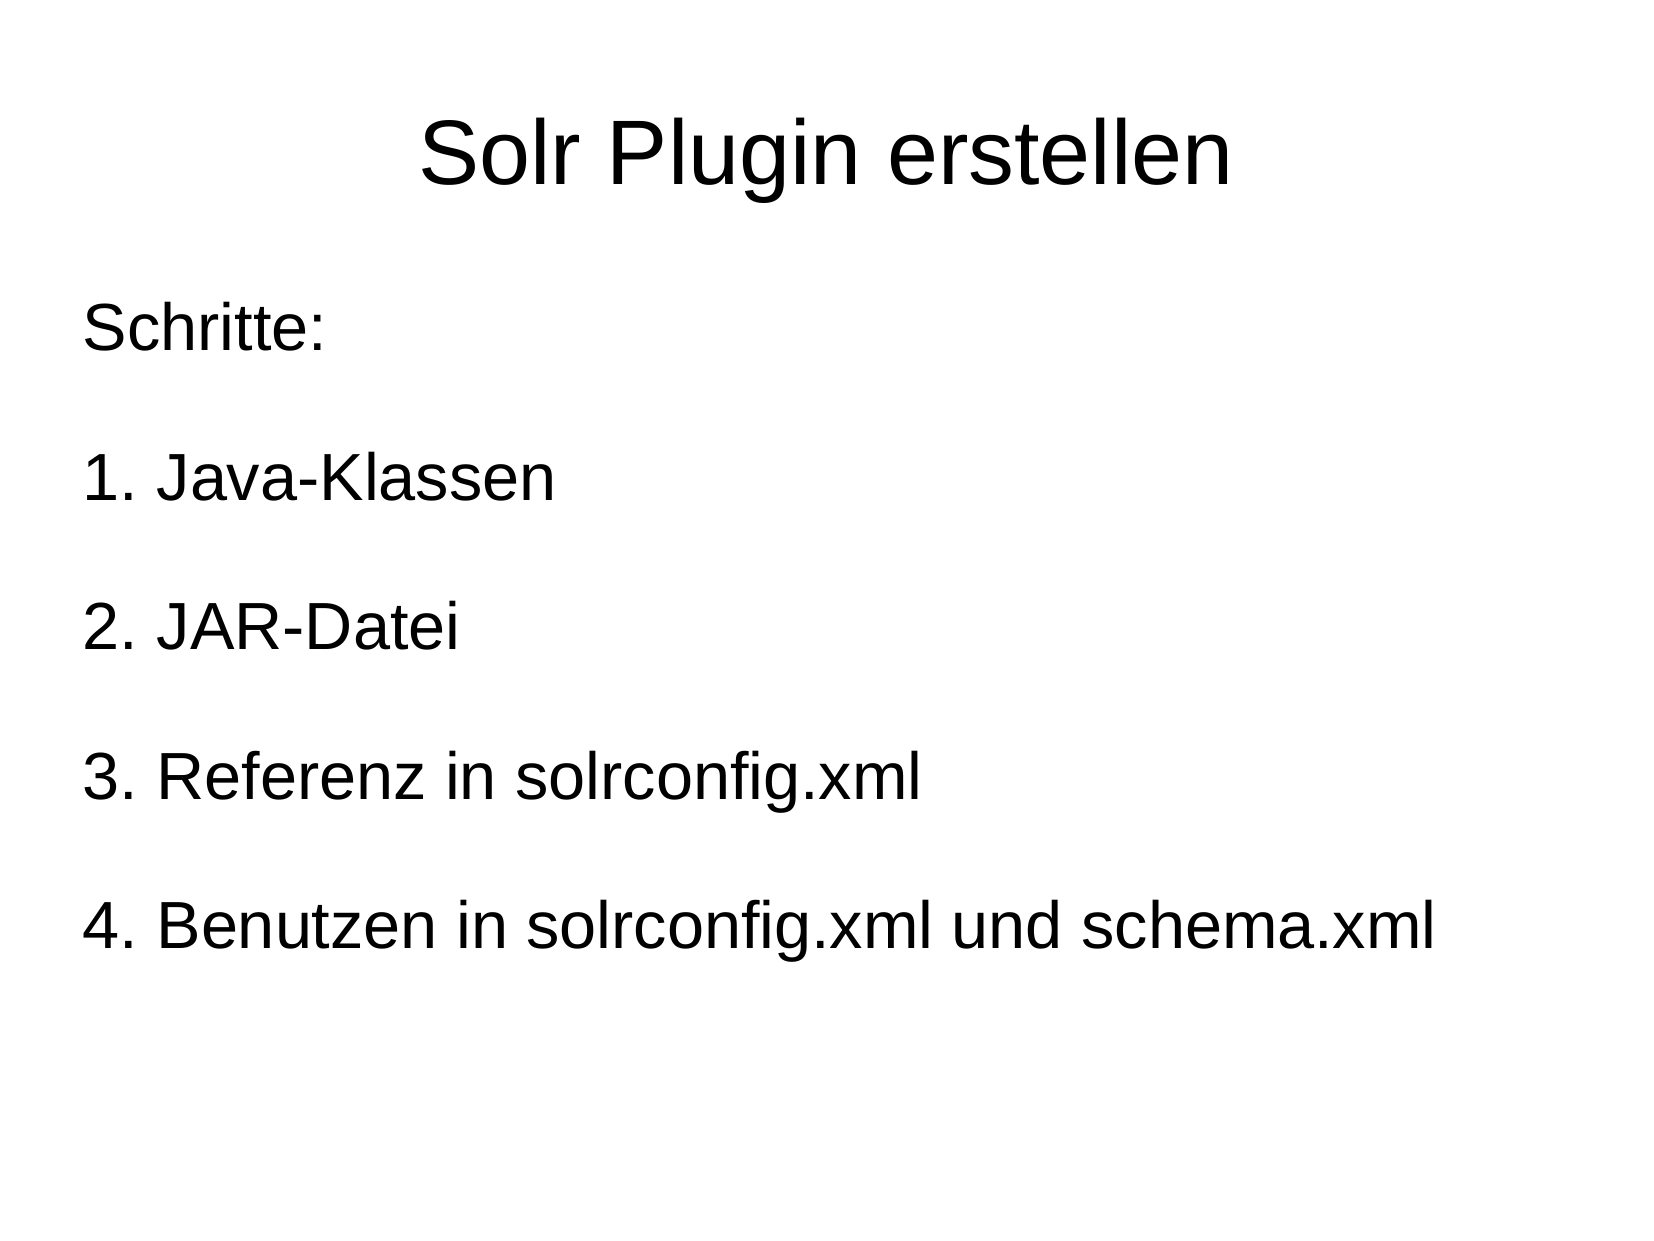

# Solr Plugin erstellen
Schritte:
1. Java-Klassen
2. JAR-Datei
3. Referenz in solrconfig.xml
4. Benutzen in solrconfig.xml und schema.xml